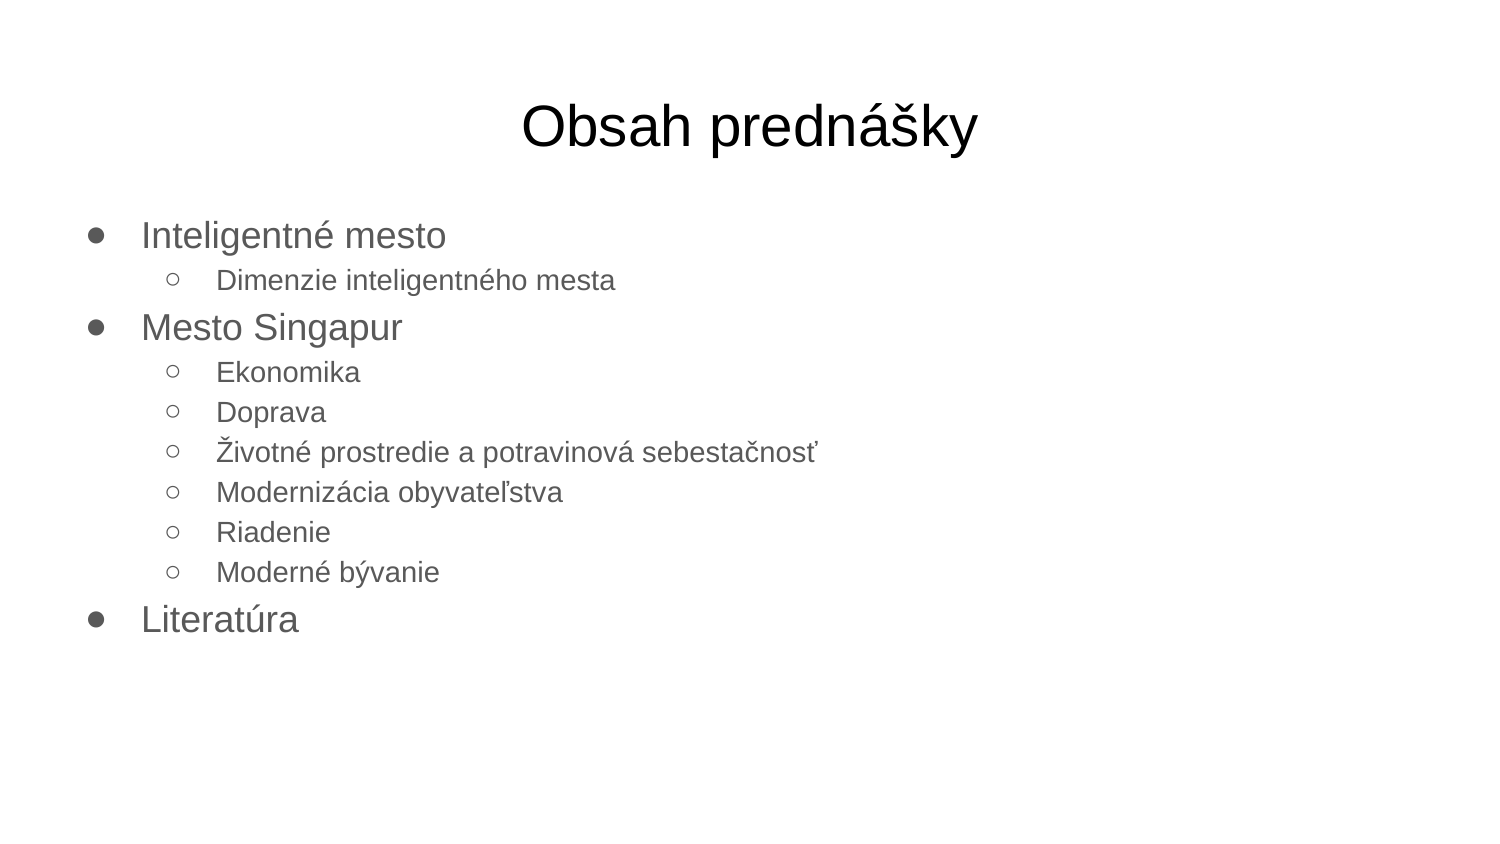

# Obsah prednášky
Inteligentné mesto
Dimenzie inteligentného mesta
Mesto Singapur
Ekonomika
Doprava
Životné prostredie a potravinová sebestačnosť
Modernizácia obyvateľstva
Riadenie
Moderné bývanie
Literatúra